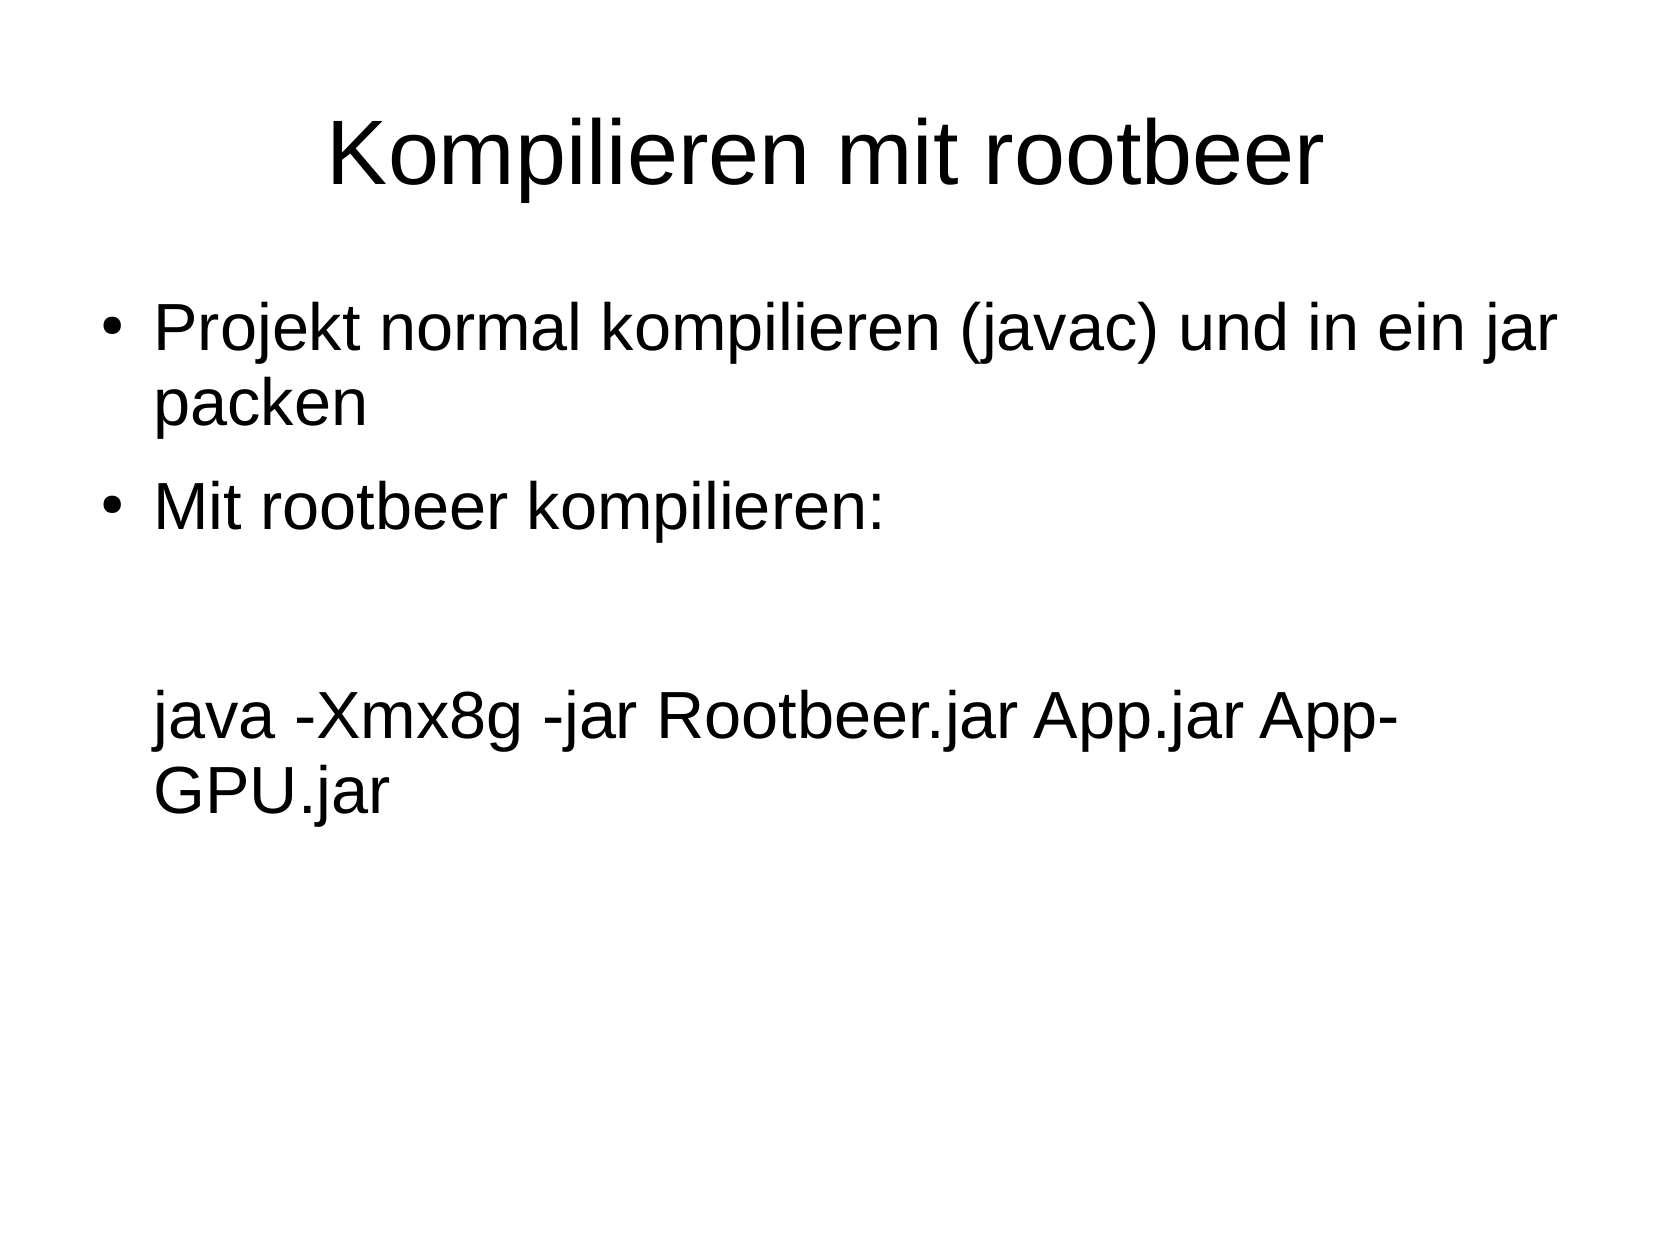

# Kompilieren mit rootbeer
Projekt normal kompilieren (javac) und in ein jar packen
Mit rootbeer kompilieren:
java -Xmx8g -jar Rootbeer.jar App.jar App-GPU.jar